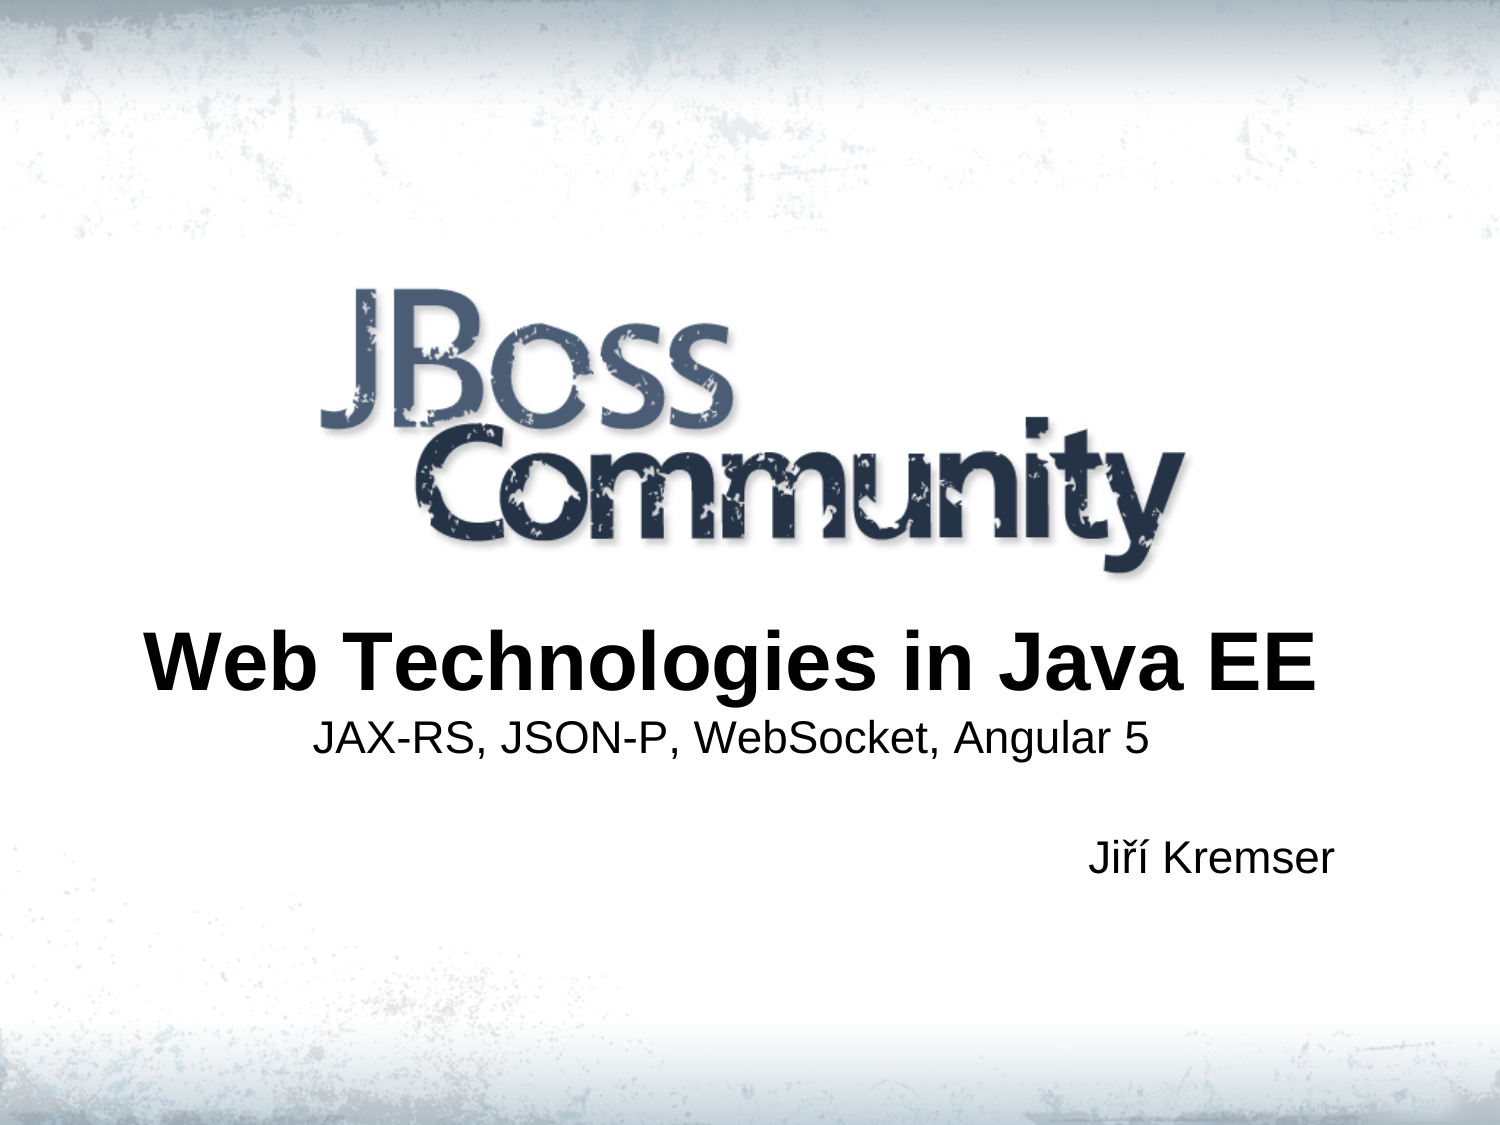

Web Technologies in Java EE
JAX-RS, JSON-P, WebSocket, Angular 5
Jiří Kremser